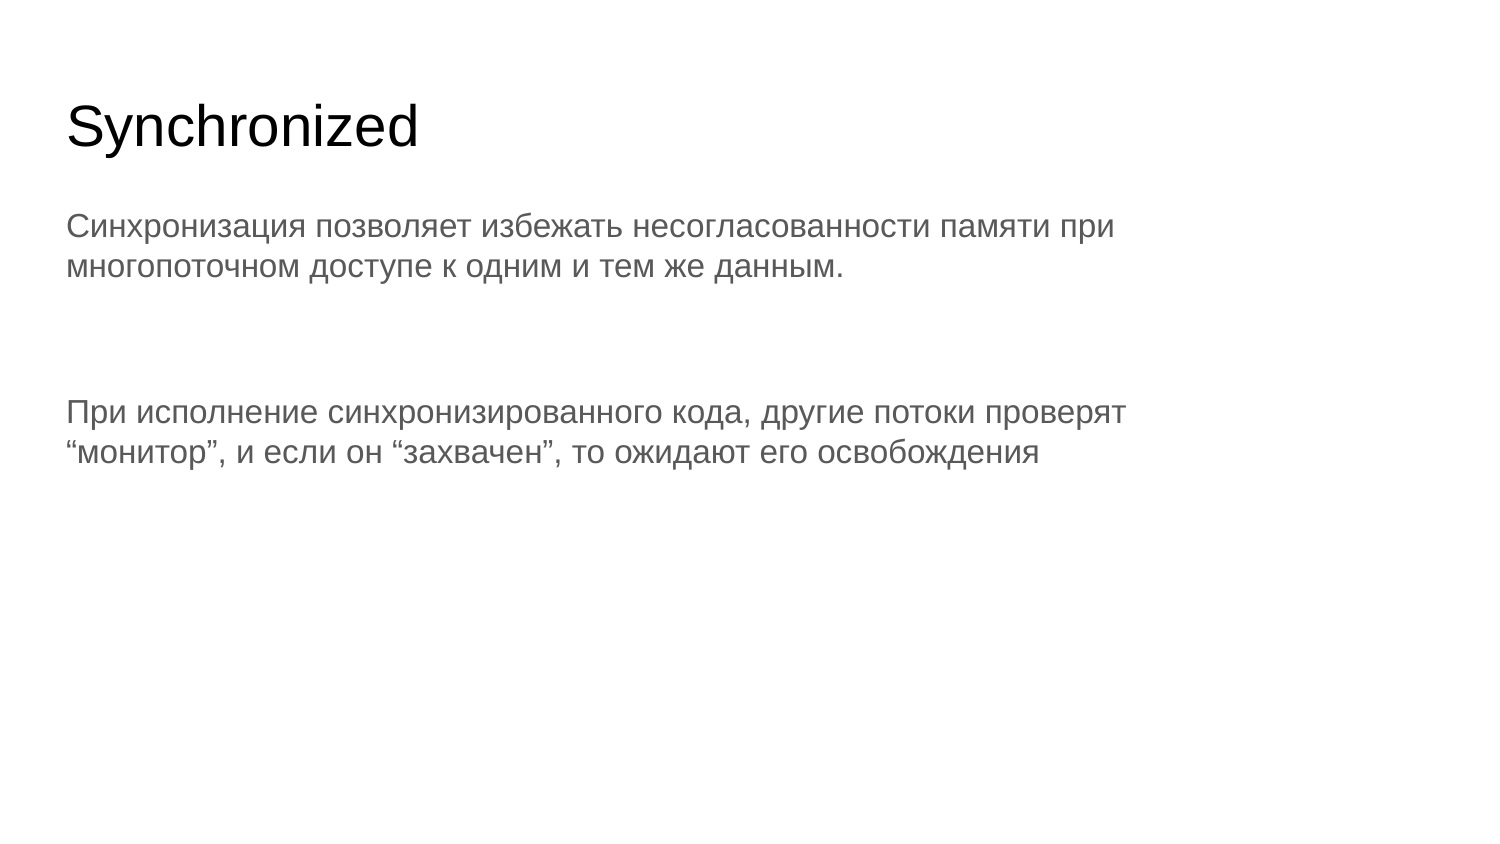

# Synchronized
Синхронизация позволяет избежать несогласованности памяти при многопоточном доступе к одним и тем же данным.
При исполнение синхронизированного кода, другие потоки проверят “монитор”, и если он “захвачен”, то ожидают его освобождения